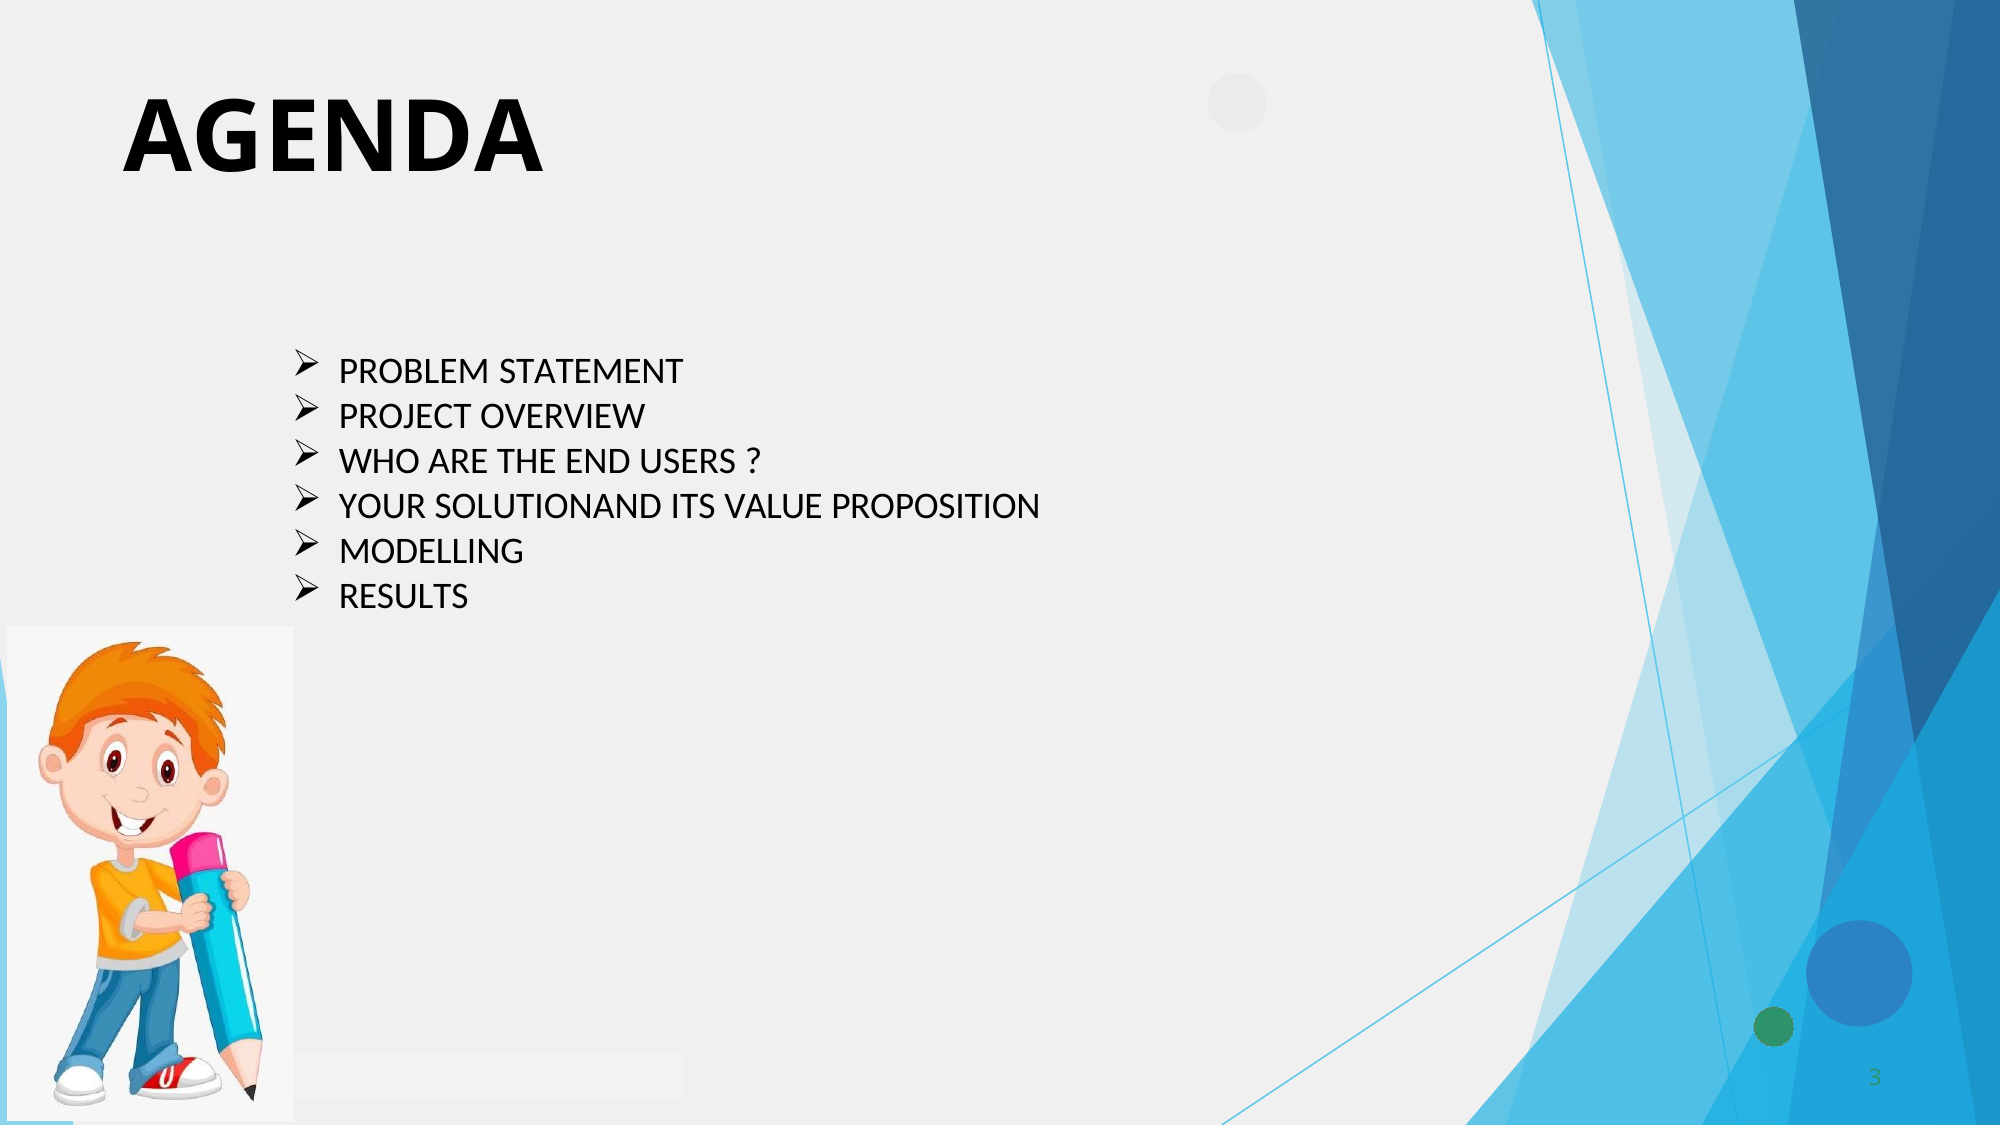

# AGENDA
PROBLEM STATEMENT
PROJECT OVERVIEW
WHO ARE THE END USERS ?
YOUR SOLUTIONAND ITS VALUE PROPOSITION
MODELLING
RESULTS
3/21/2024 Annual Review